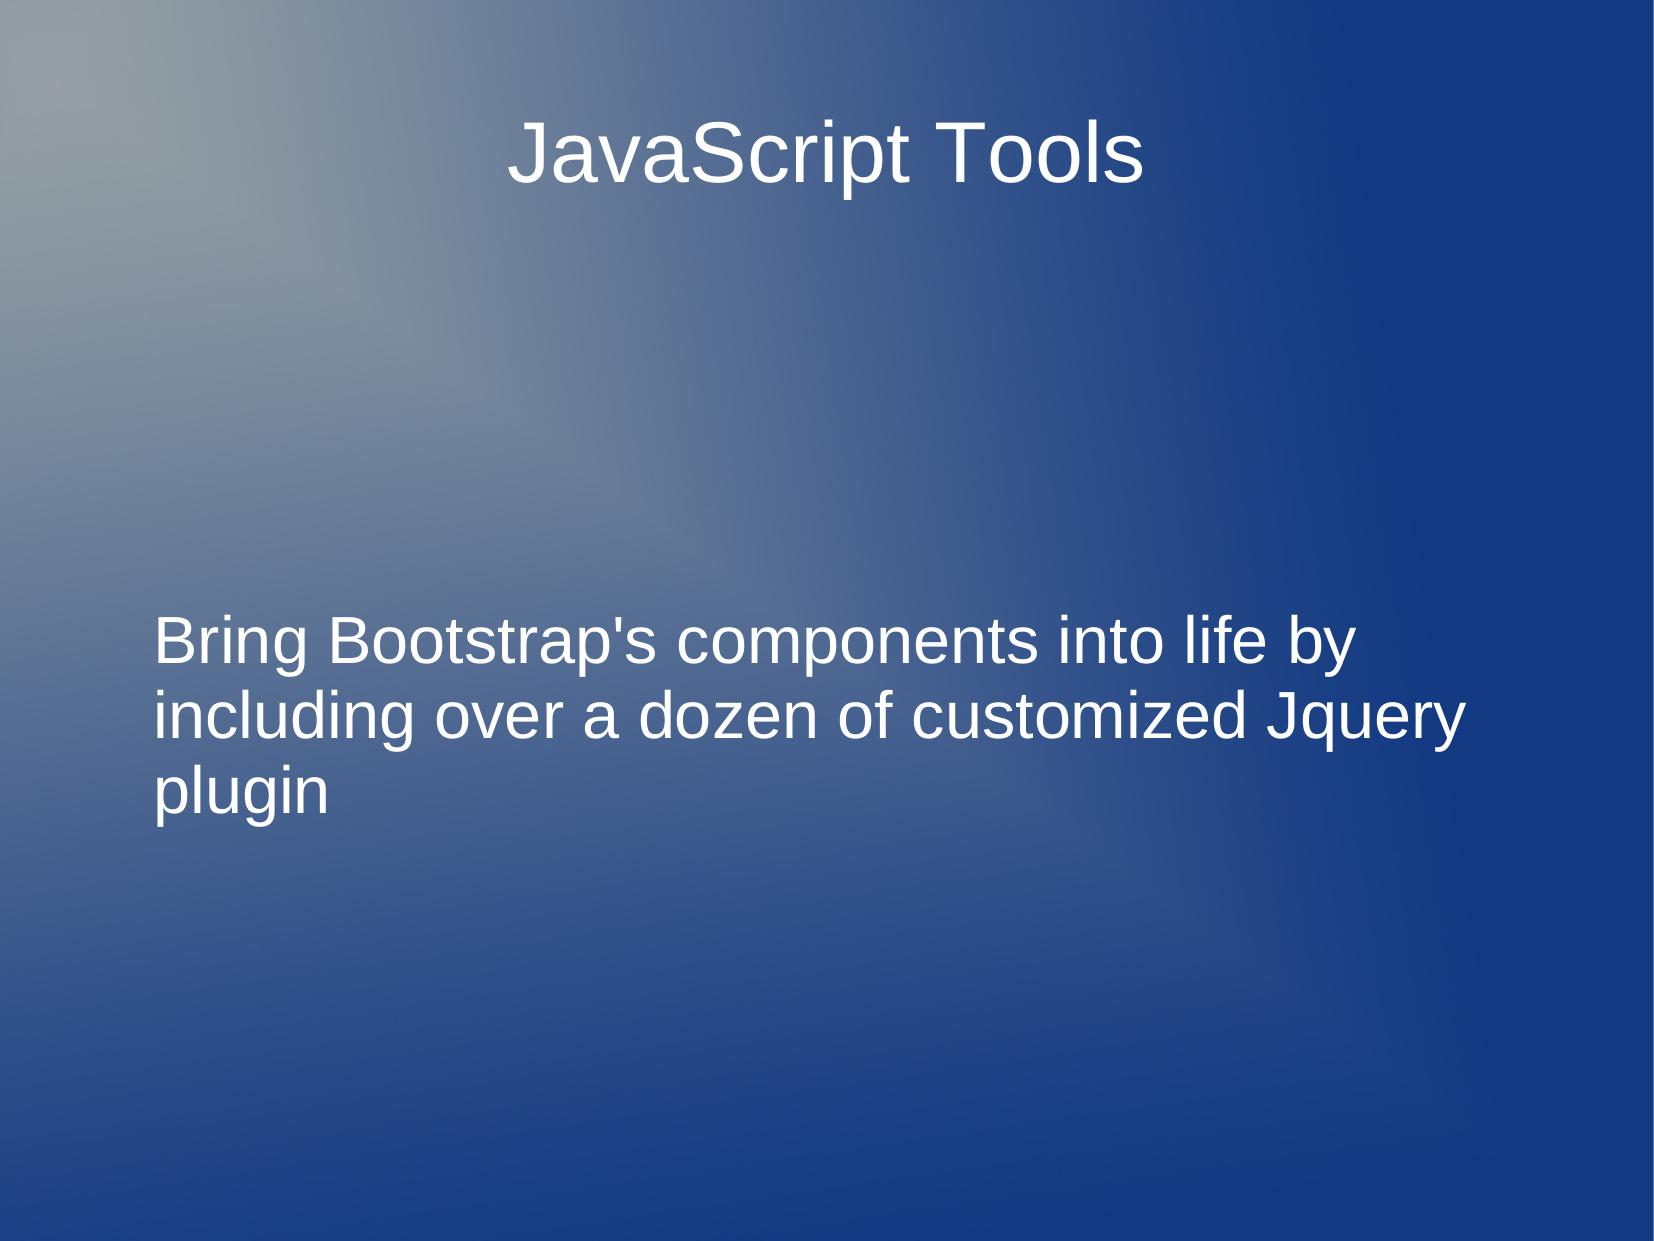

# JavaScript Tools
Bring Bootstrap's components into life by including over a dozen of customized Jquery plugin